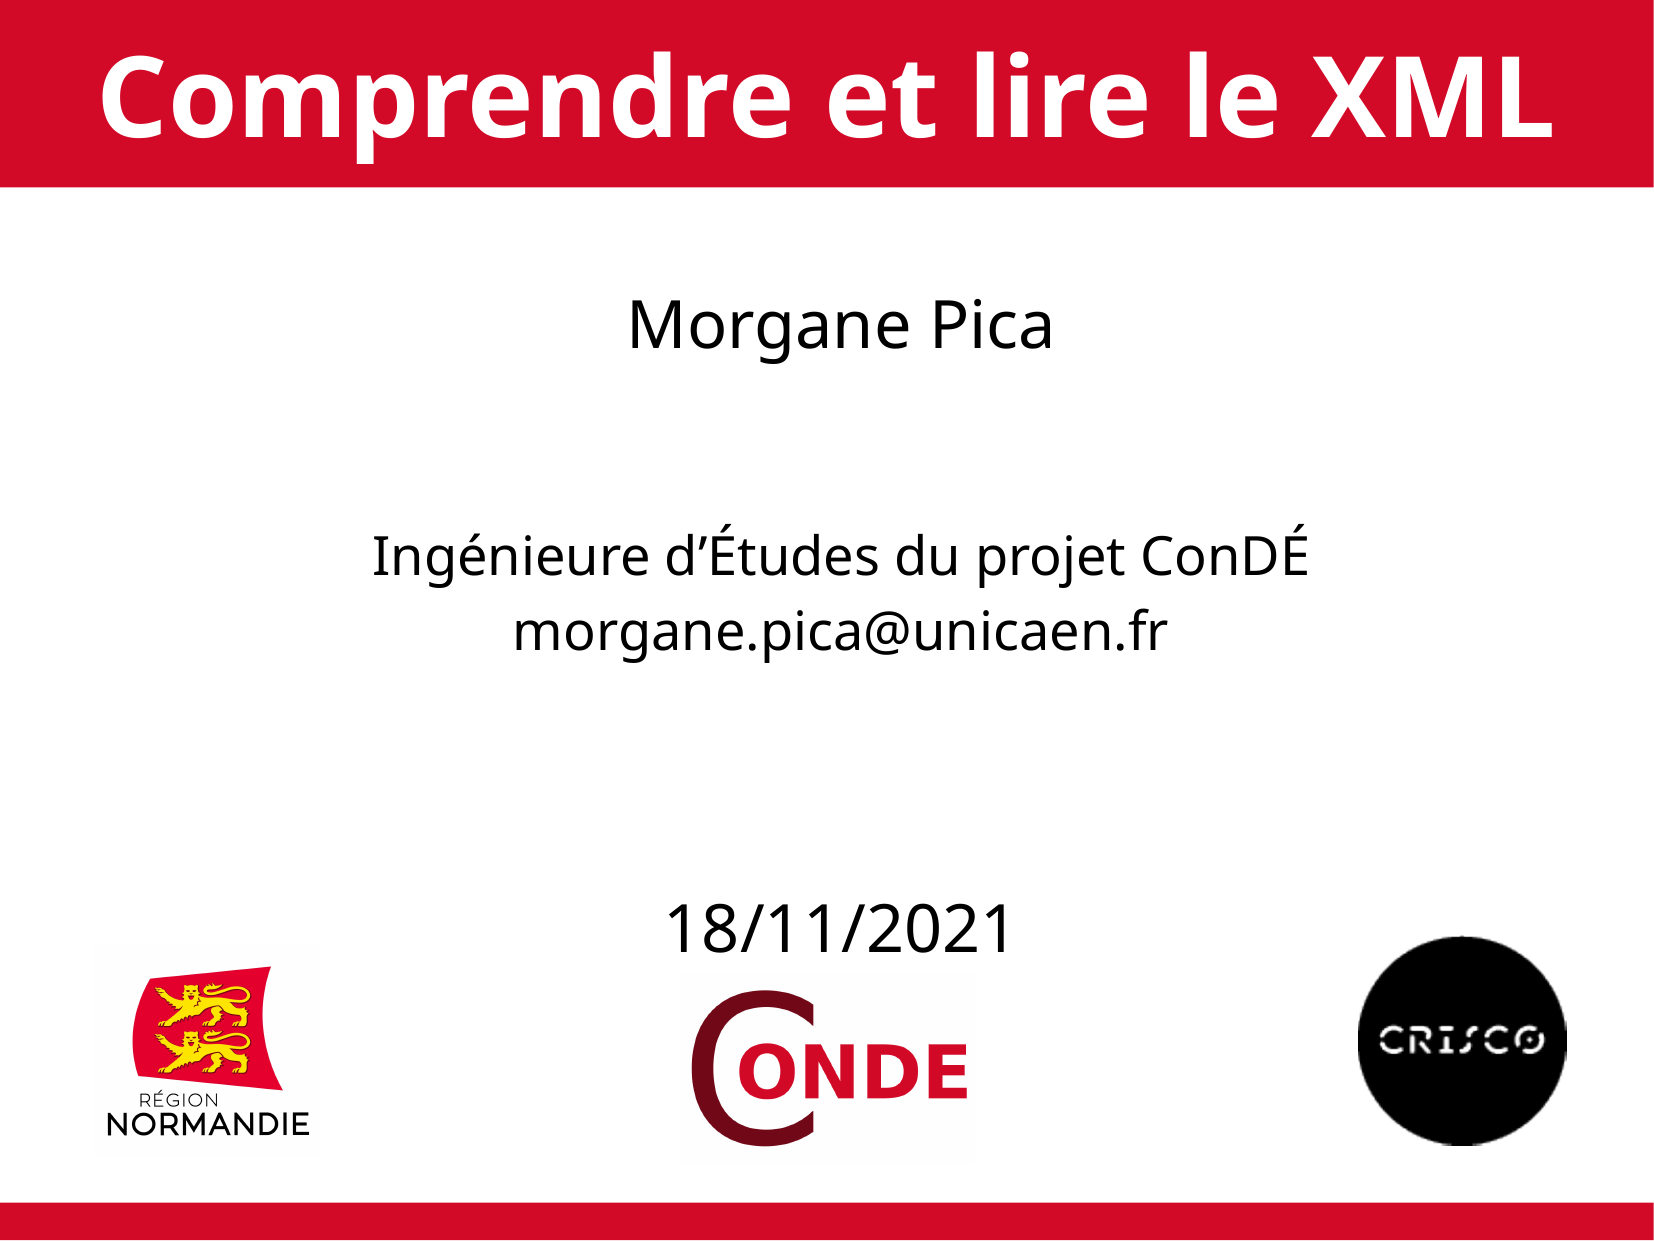

# Comprendre et lire le XML
Morgane Pica
Ingénieure d’Études du projet ConDÉ
morgane.pica@unicaen.fr
18/11/2021